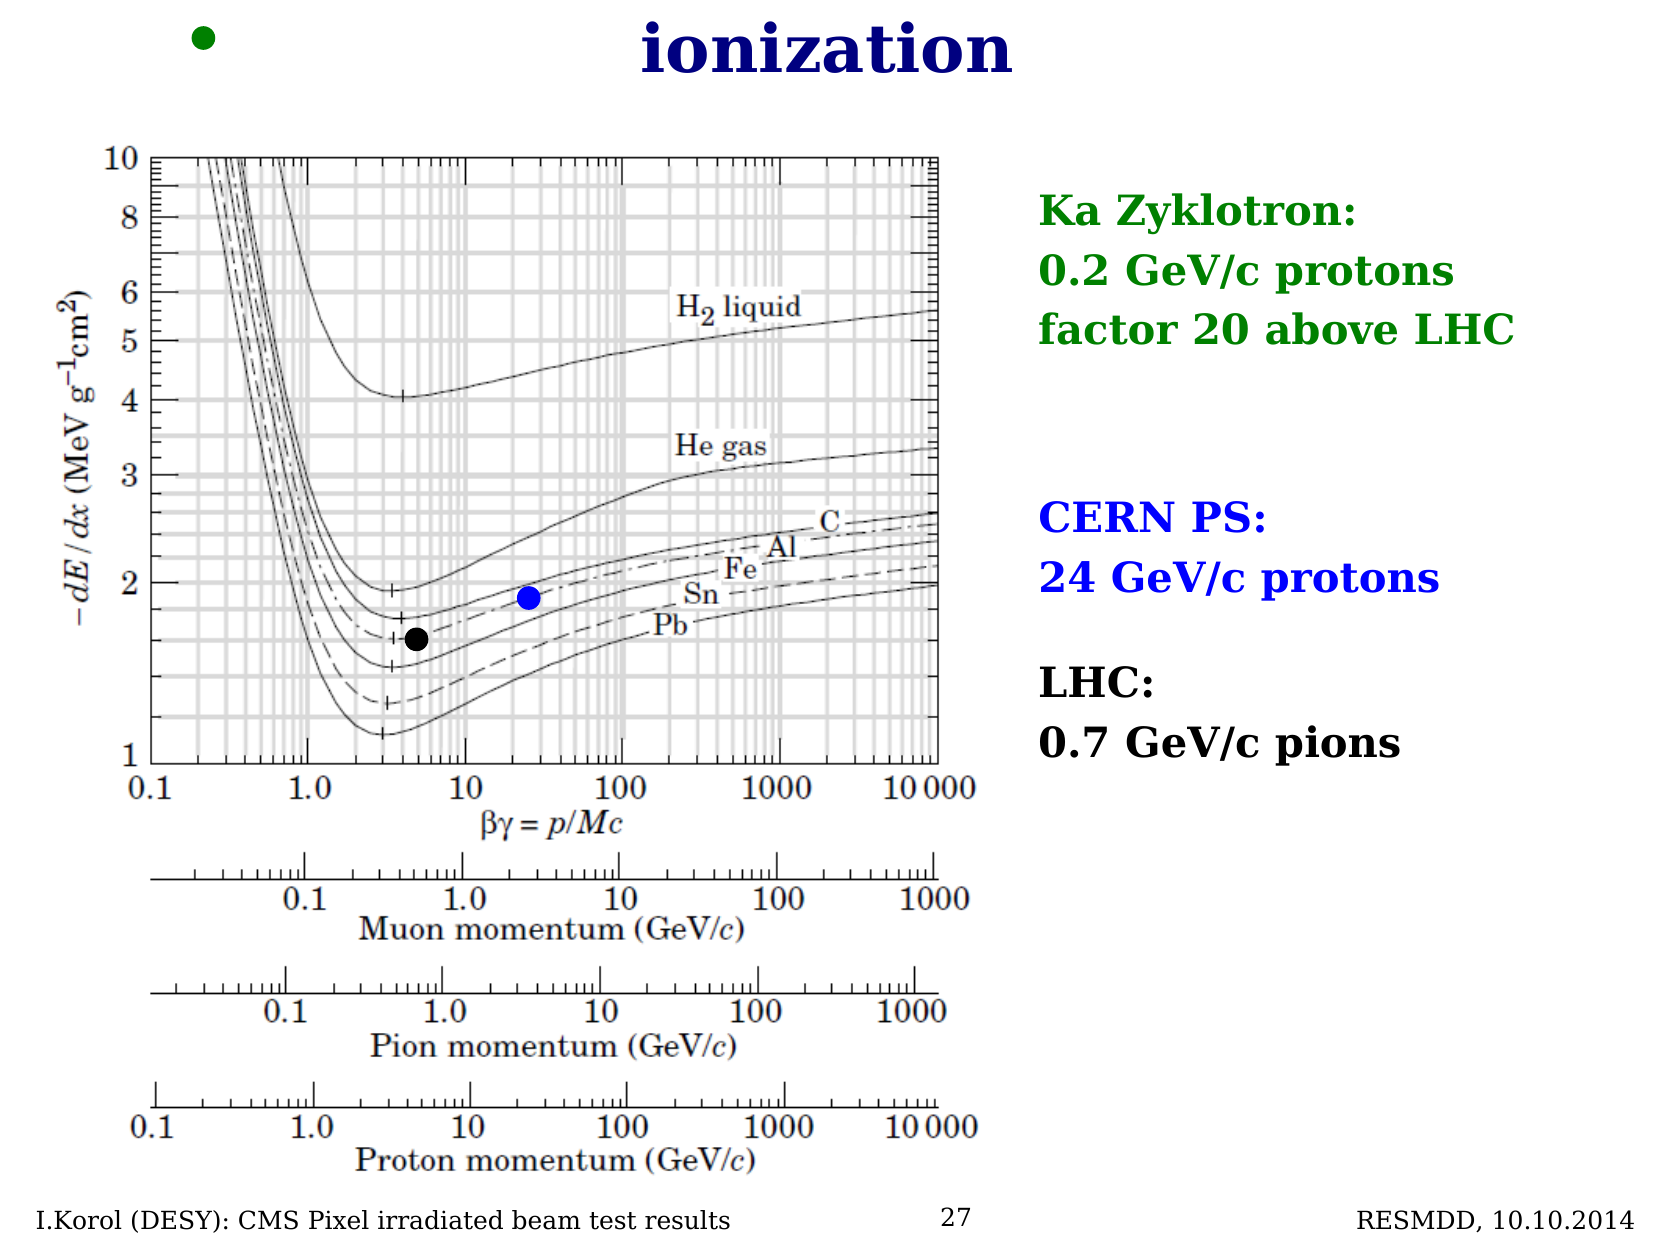

# ionization
Ka Zyklotron:
0.2 GeV/c protons
factor 20 above LHC
CERN PS:
24 GeV/c protons
LHC:
0.7 GeV/c pions